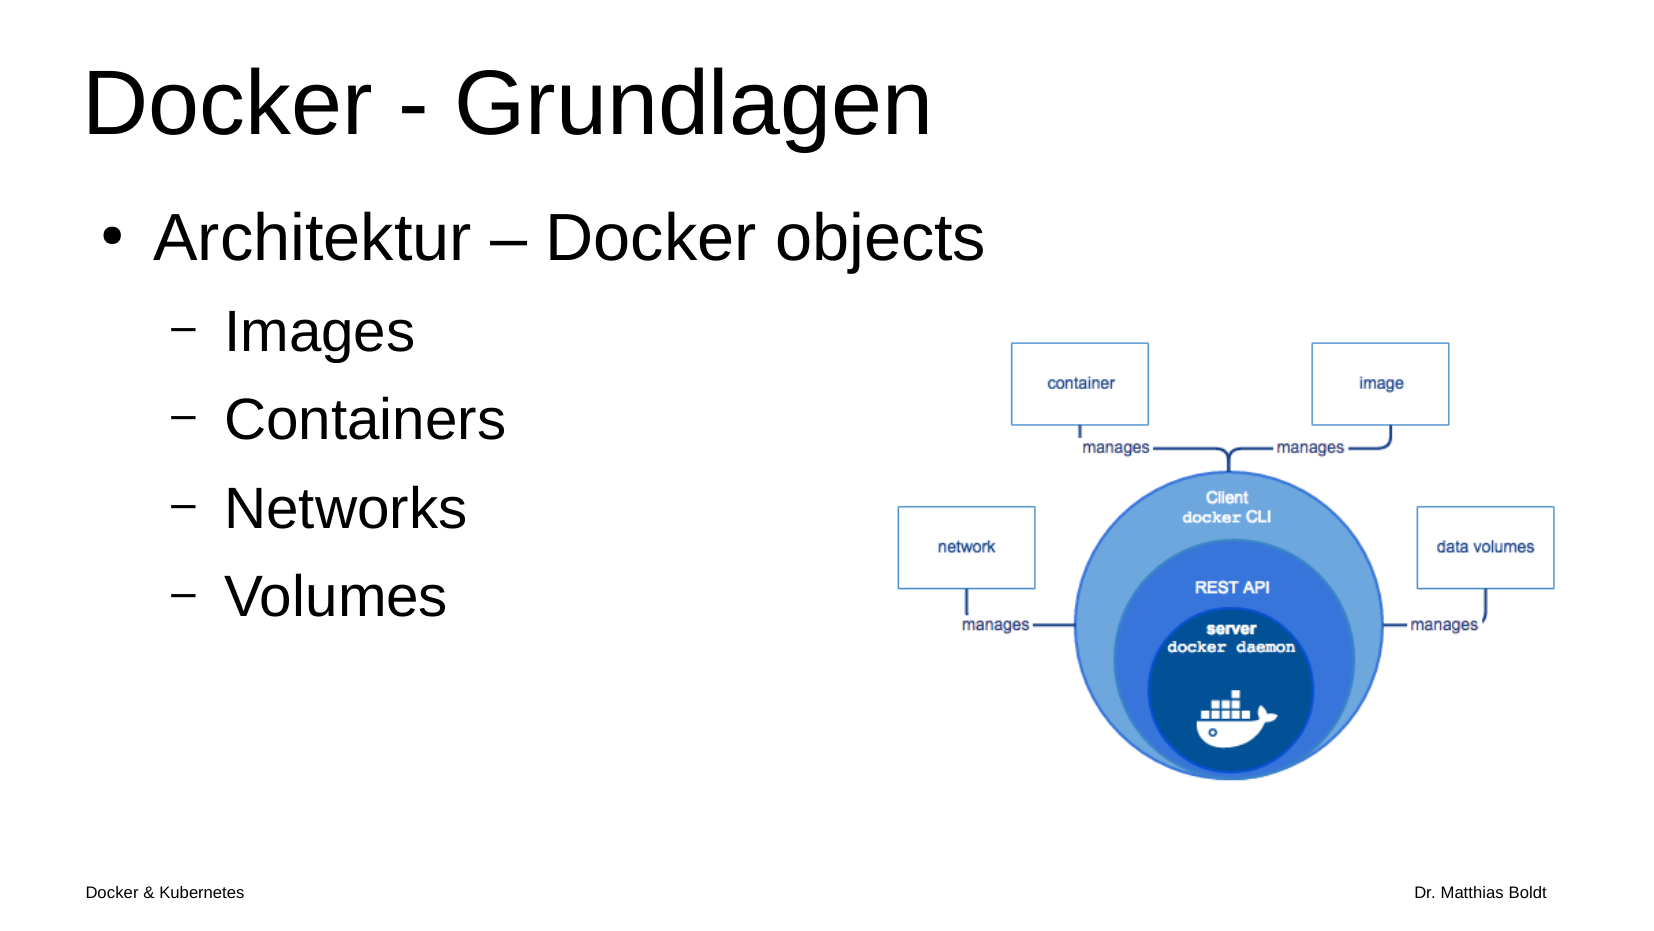

# Docker - Grundlagen
Architektur – Docker objects
Images
Containers
Networks
Volumes
Docker & Kubernetes																Dr. Matthias Boldt